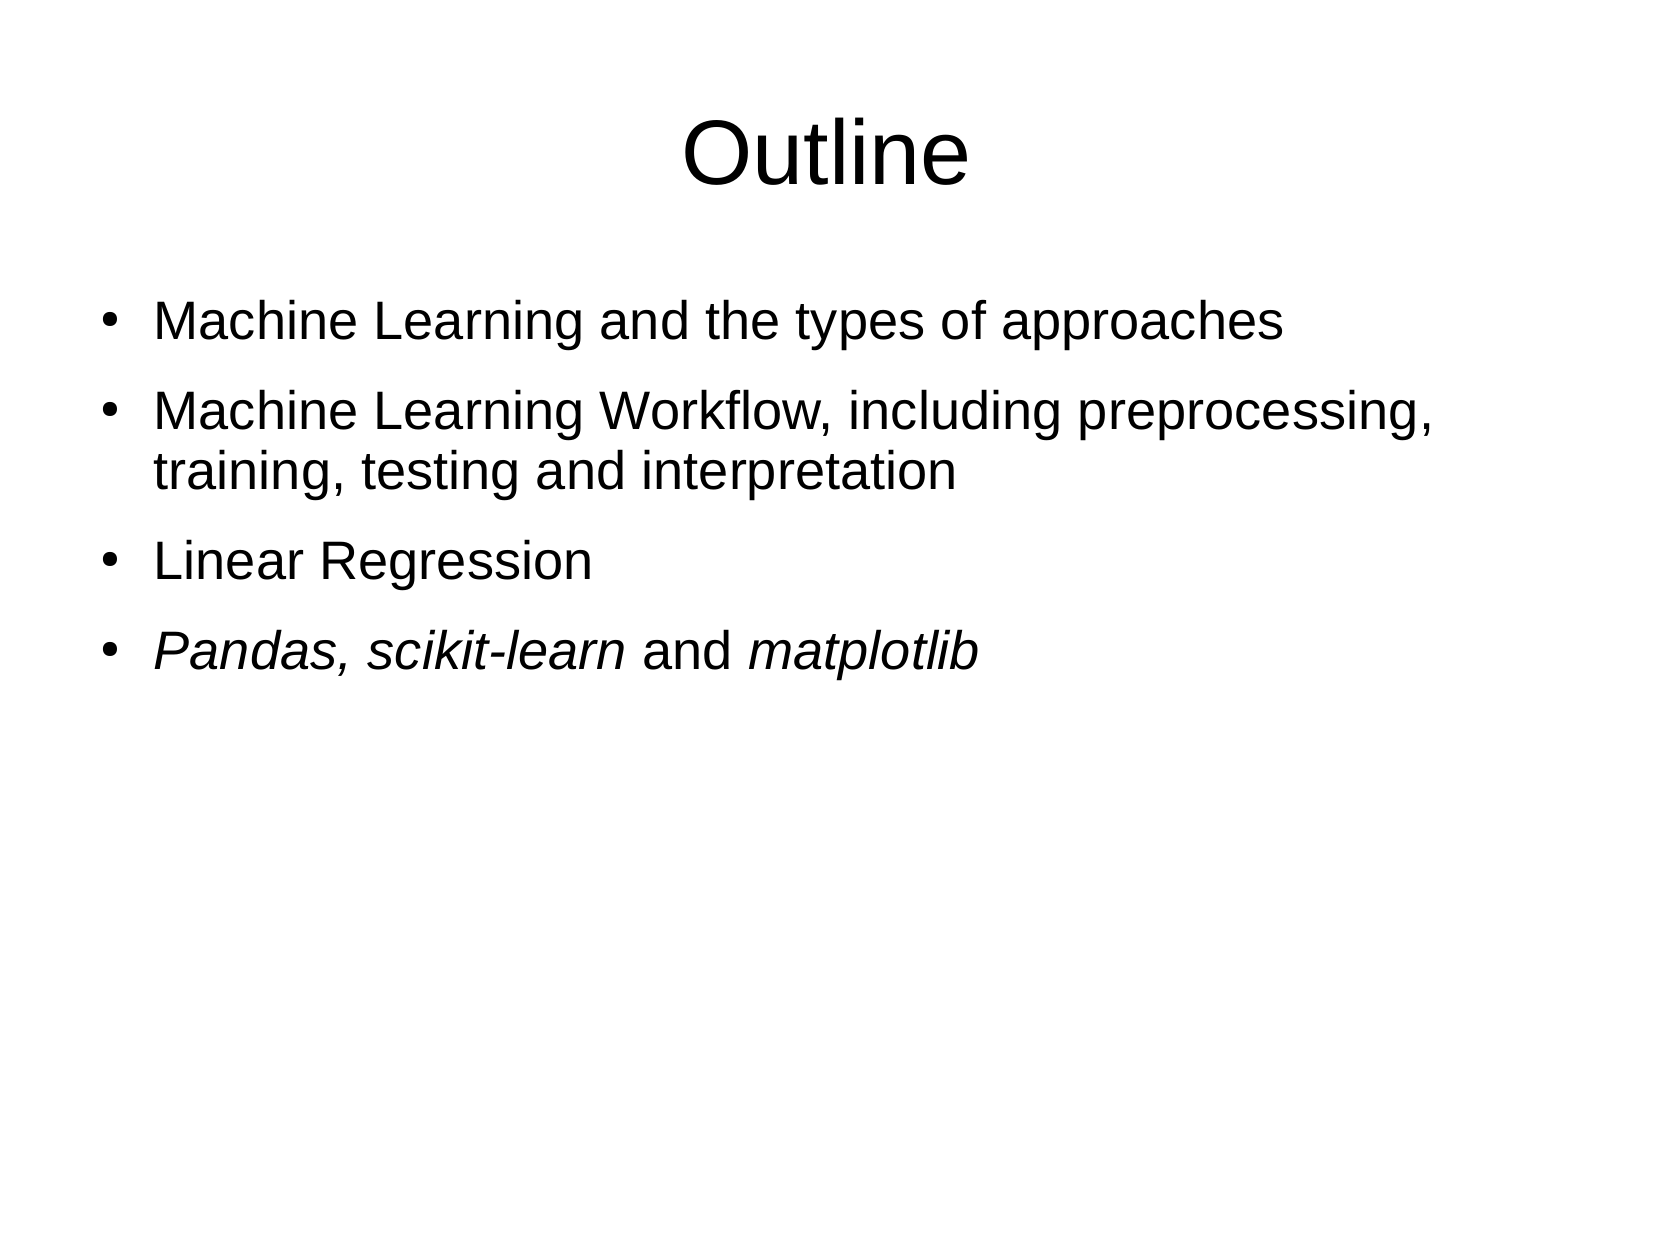

# Outline
Machine Learning and the types of approaches
Machine Learning Workflow, including preprocessing, training, testing and interpretation
Linear Regression
Pandas, scikit-learn and matplotlib